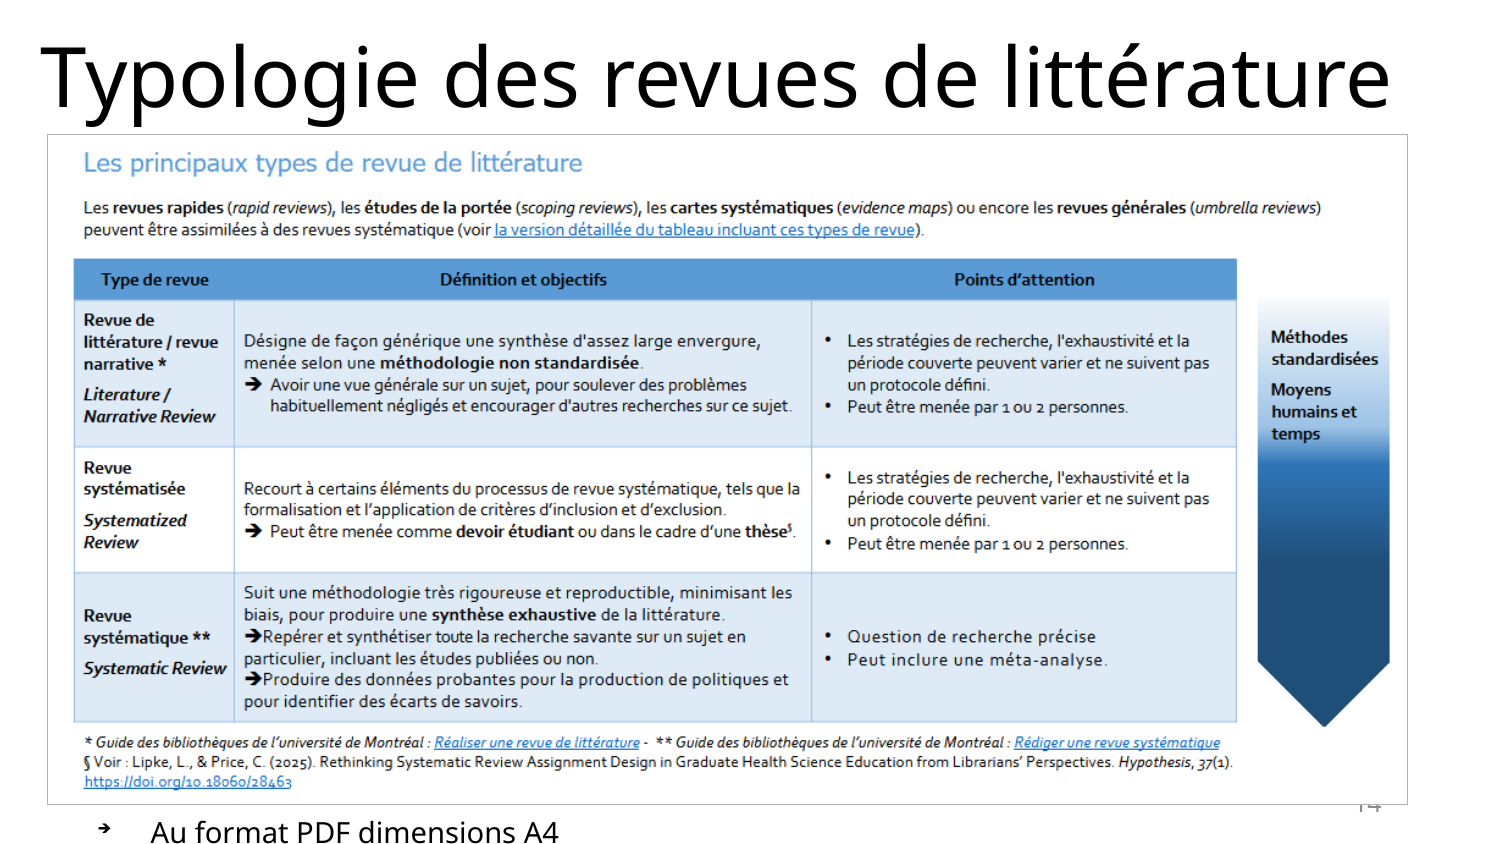

# Typologie des revues de littérature
14
Au format PDF dimensions A4